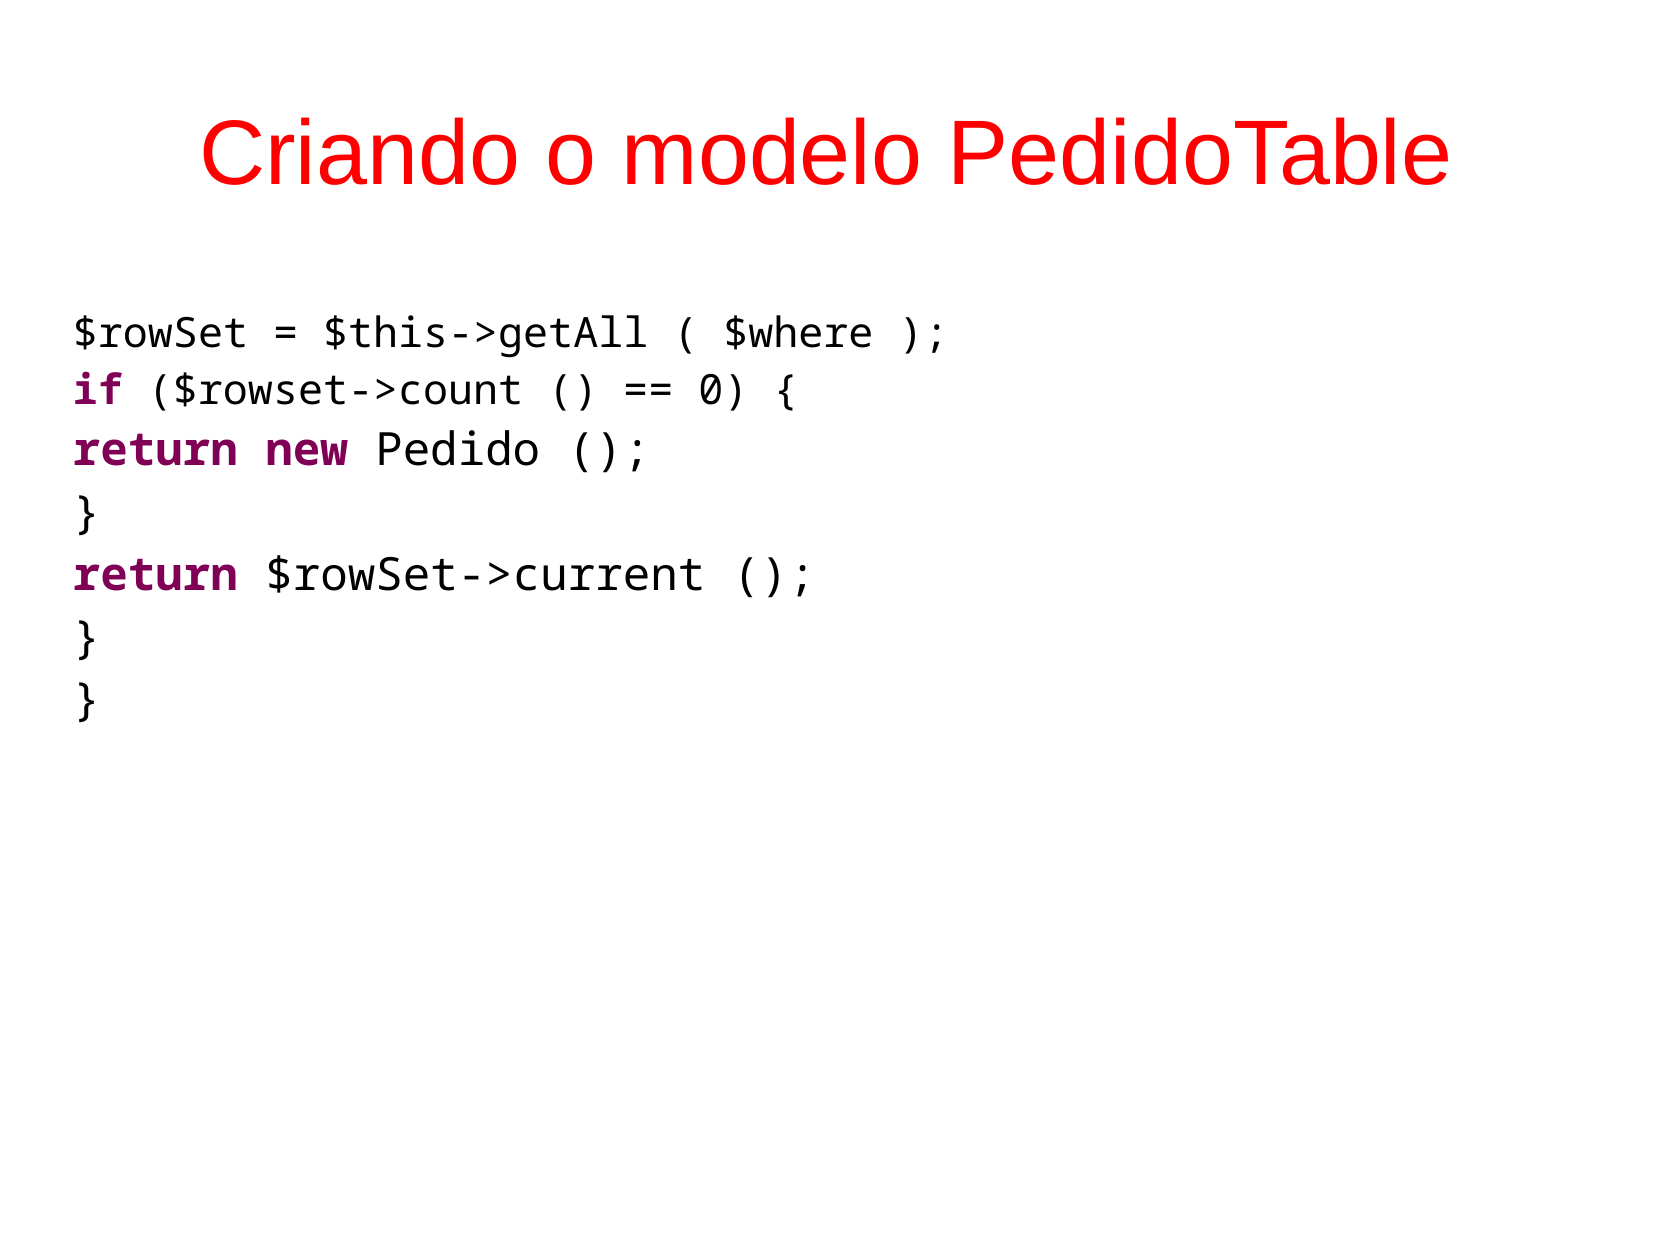

# Criando o modelo PedidoTable
$rowSet = $this->getAll ( $where );
if ($rowset->count () == 0) {
return new Pedido ();
}
return $rowSet->current ();
}
}